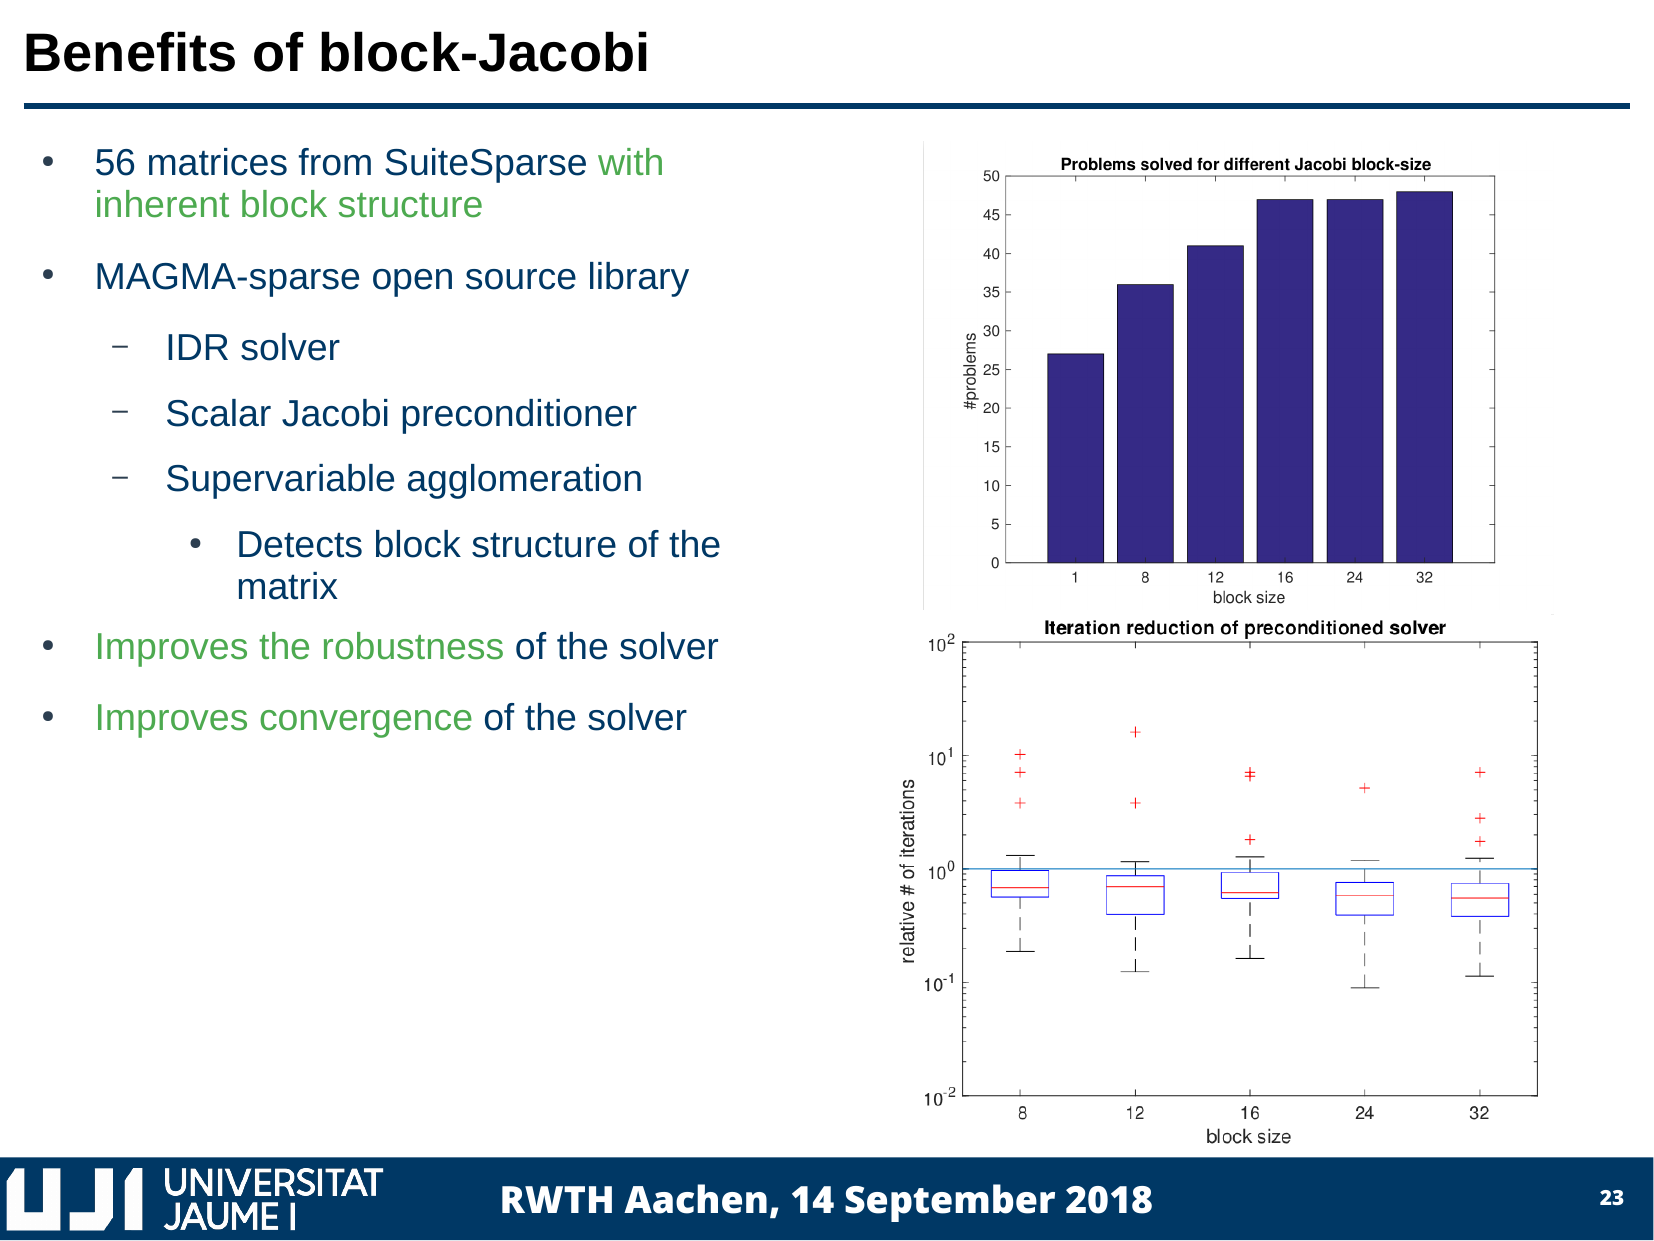

# Benefits of block-Jacobi
56 matrices from SuiteSparse with inherent block structure
MAGMA-sparse open source library
IDR solver
Scalar Jacobi preconditioner
Supervariable agglomeration
Detects block structure of the matrix
Improves the robustness of the solver
Improves convergence of the solver
RWTH Aachen, 14 September 2018
23